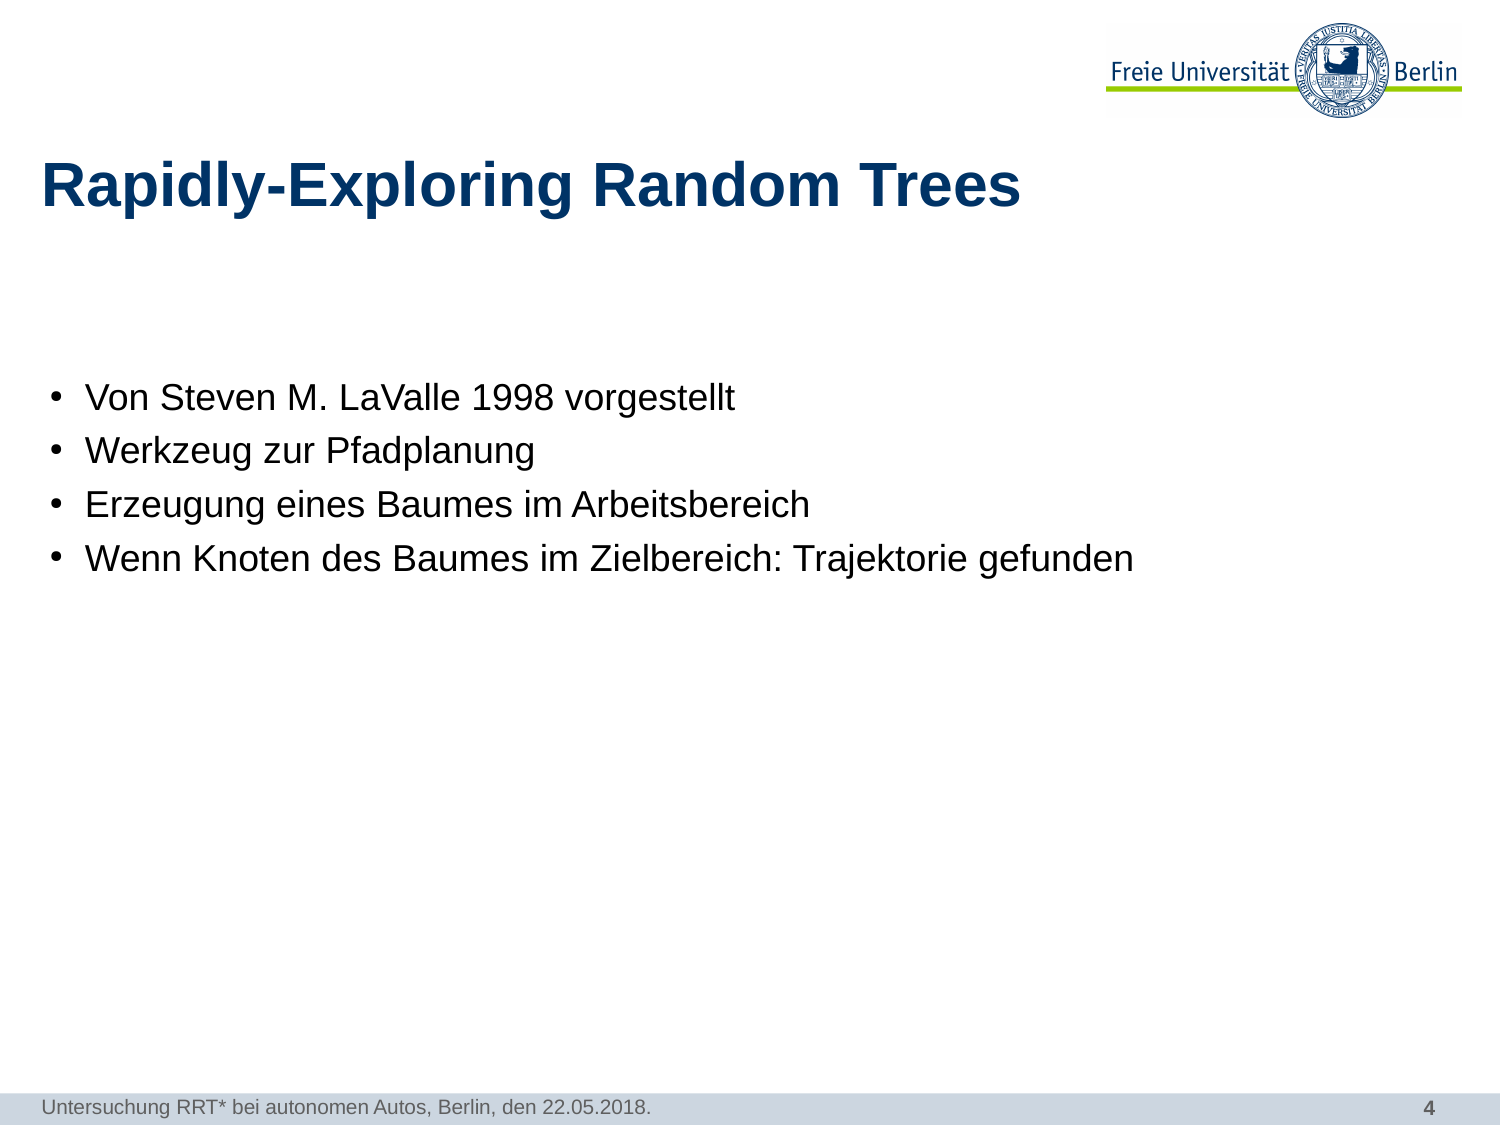

# Rapidly-Exploring Random Trees
Von Steven M. LaValle 1998 vorgestellt
Werkzeug zur Pfadplanung
Erzeugung eines Baumes im Arbeitsbereich
Wenn Knoten des Baumes im Zielbereich: Trajektorie gefunden